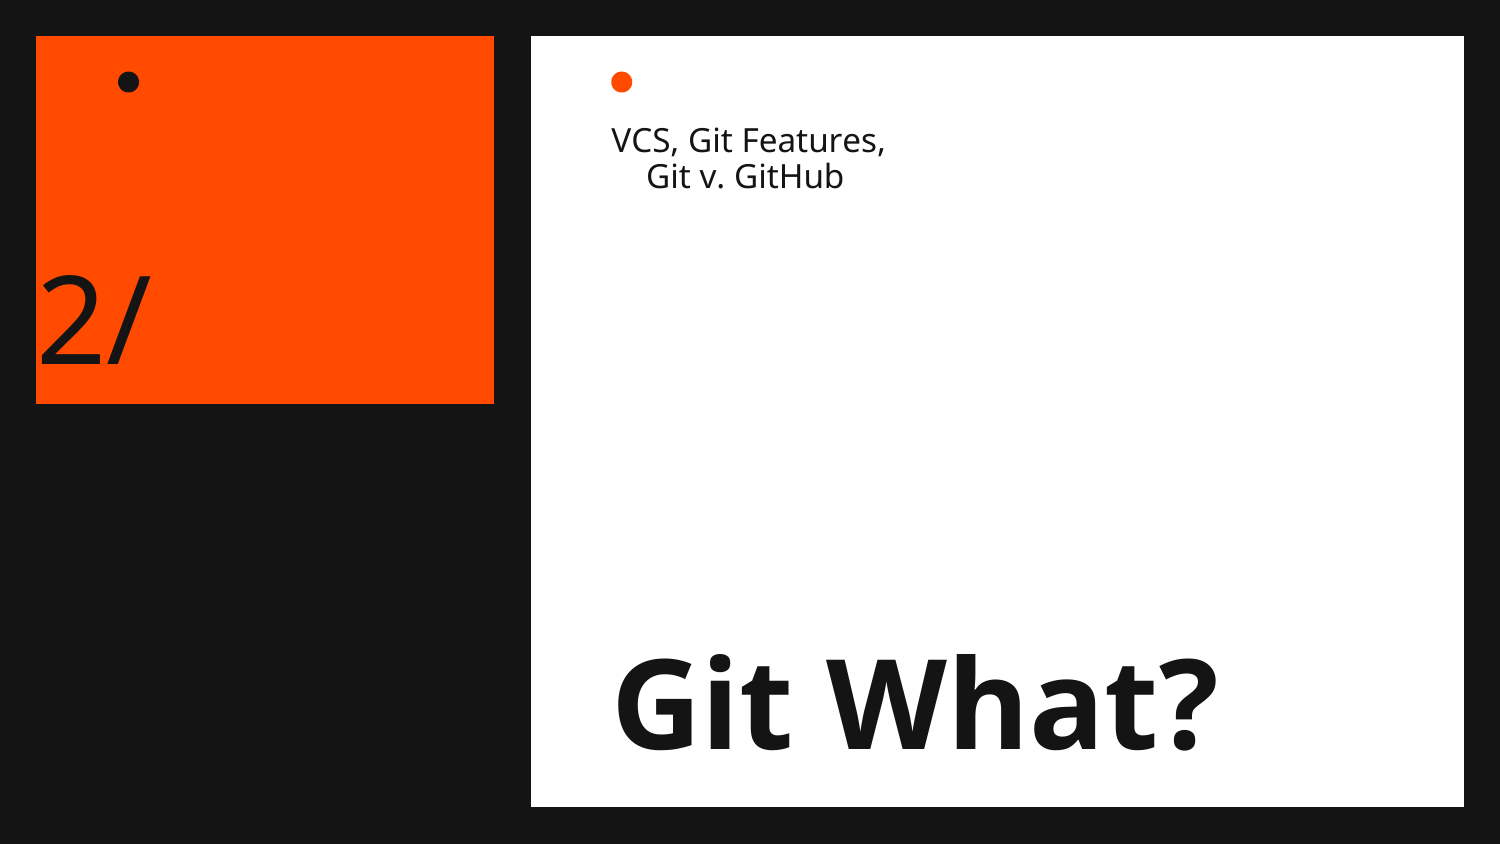

VCS, Git Features,
 Git v. GitHub
2/
# Git What?